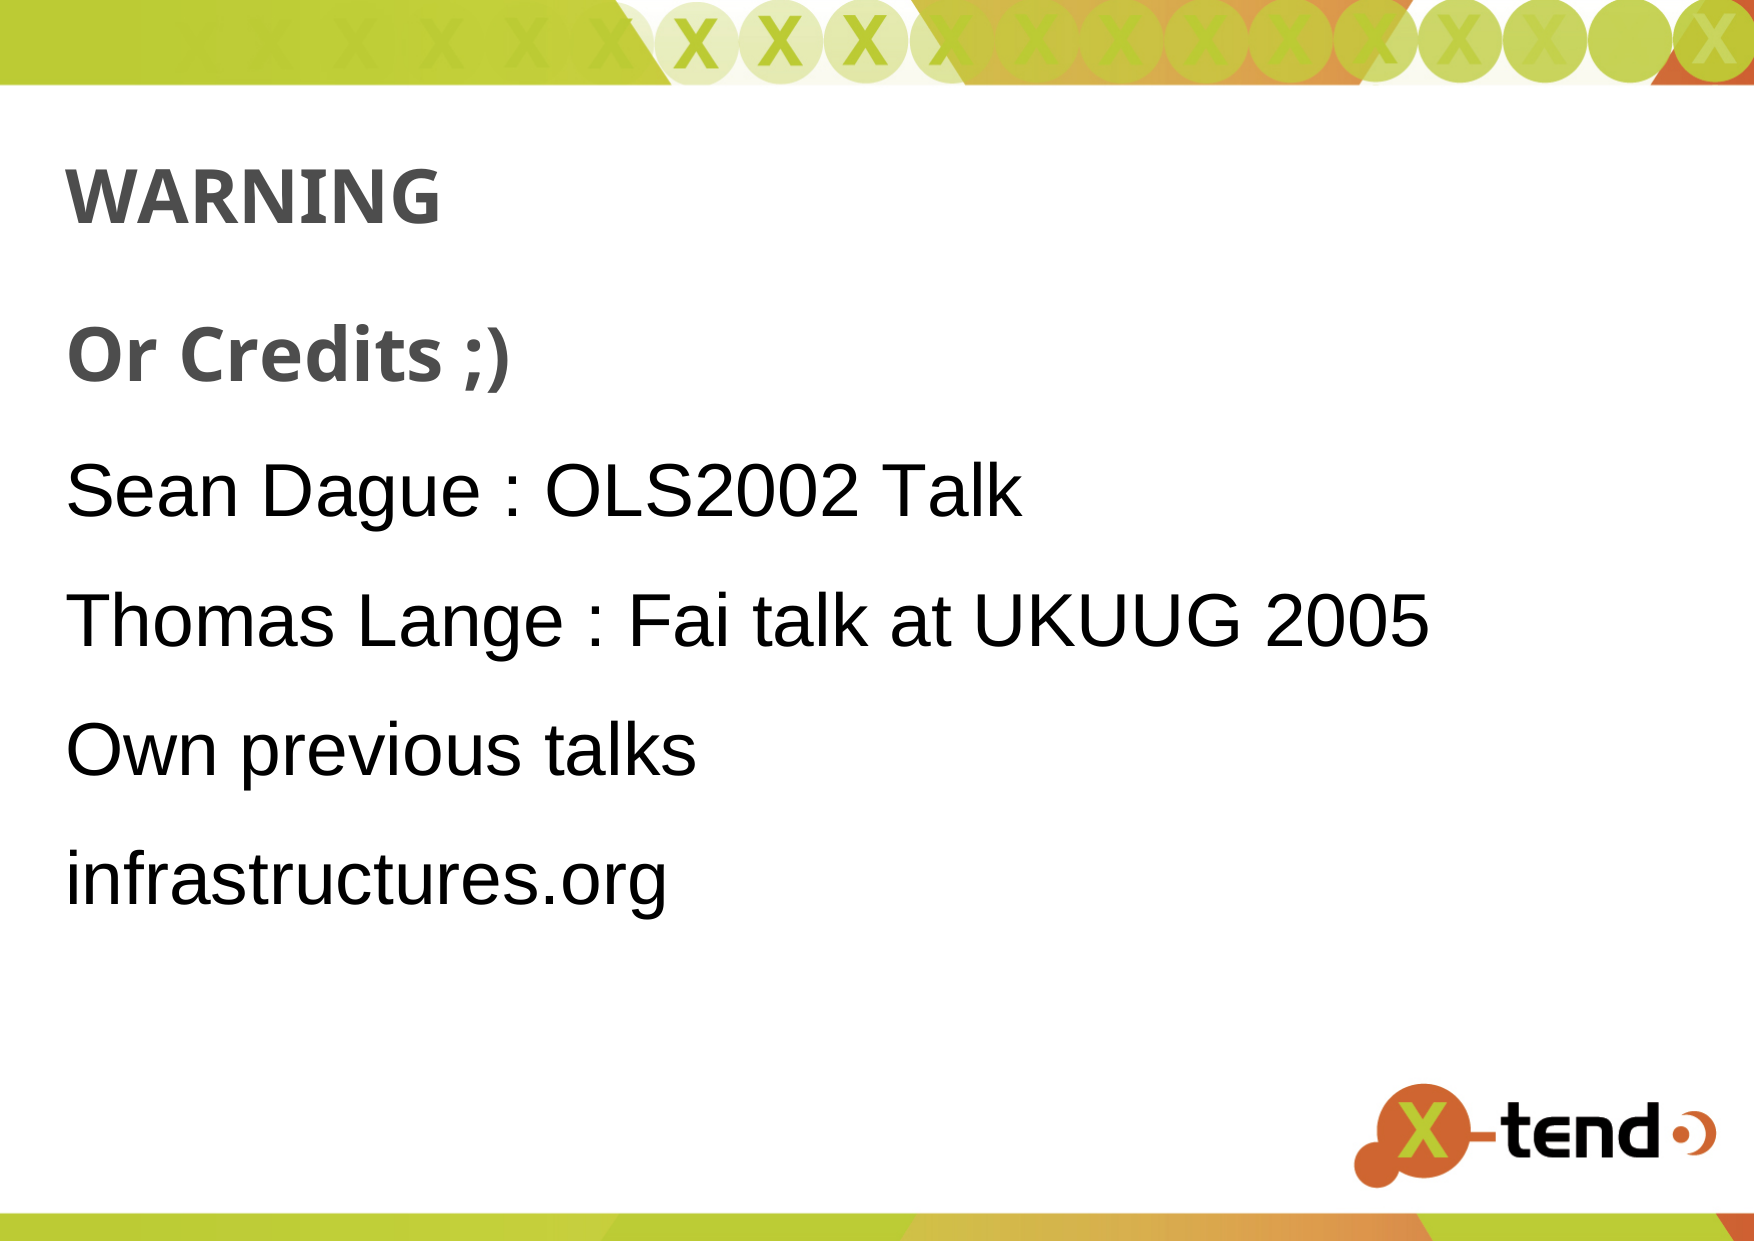

WARNING
Or Credits ;)
Sean Dague : OLS2002 Talk
Thomas Lange : Fai talk at UKUUG 2005
Own previous talks
infrastructures.org
#